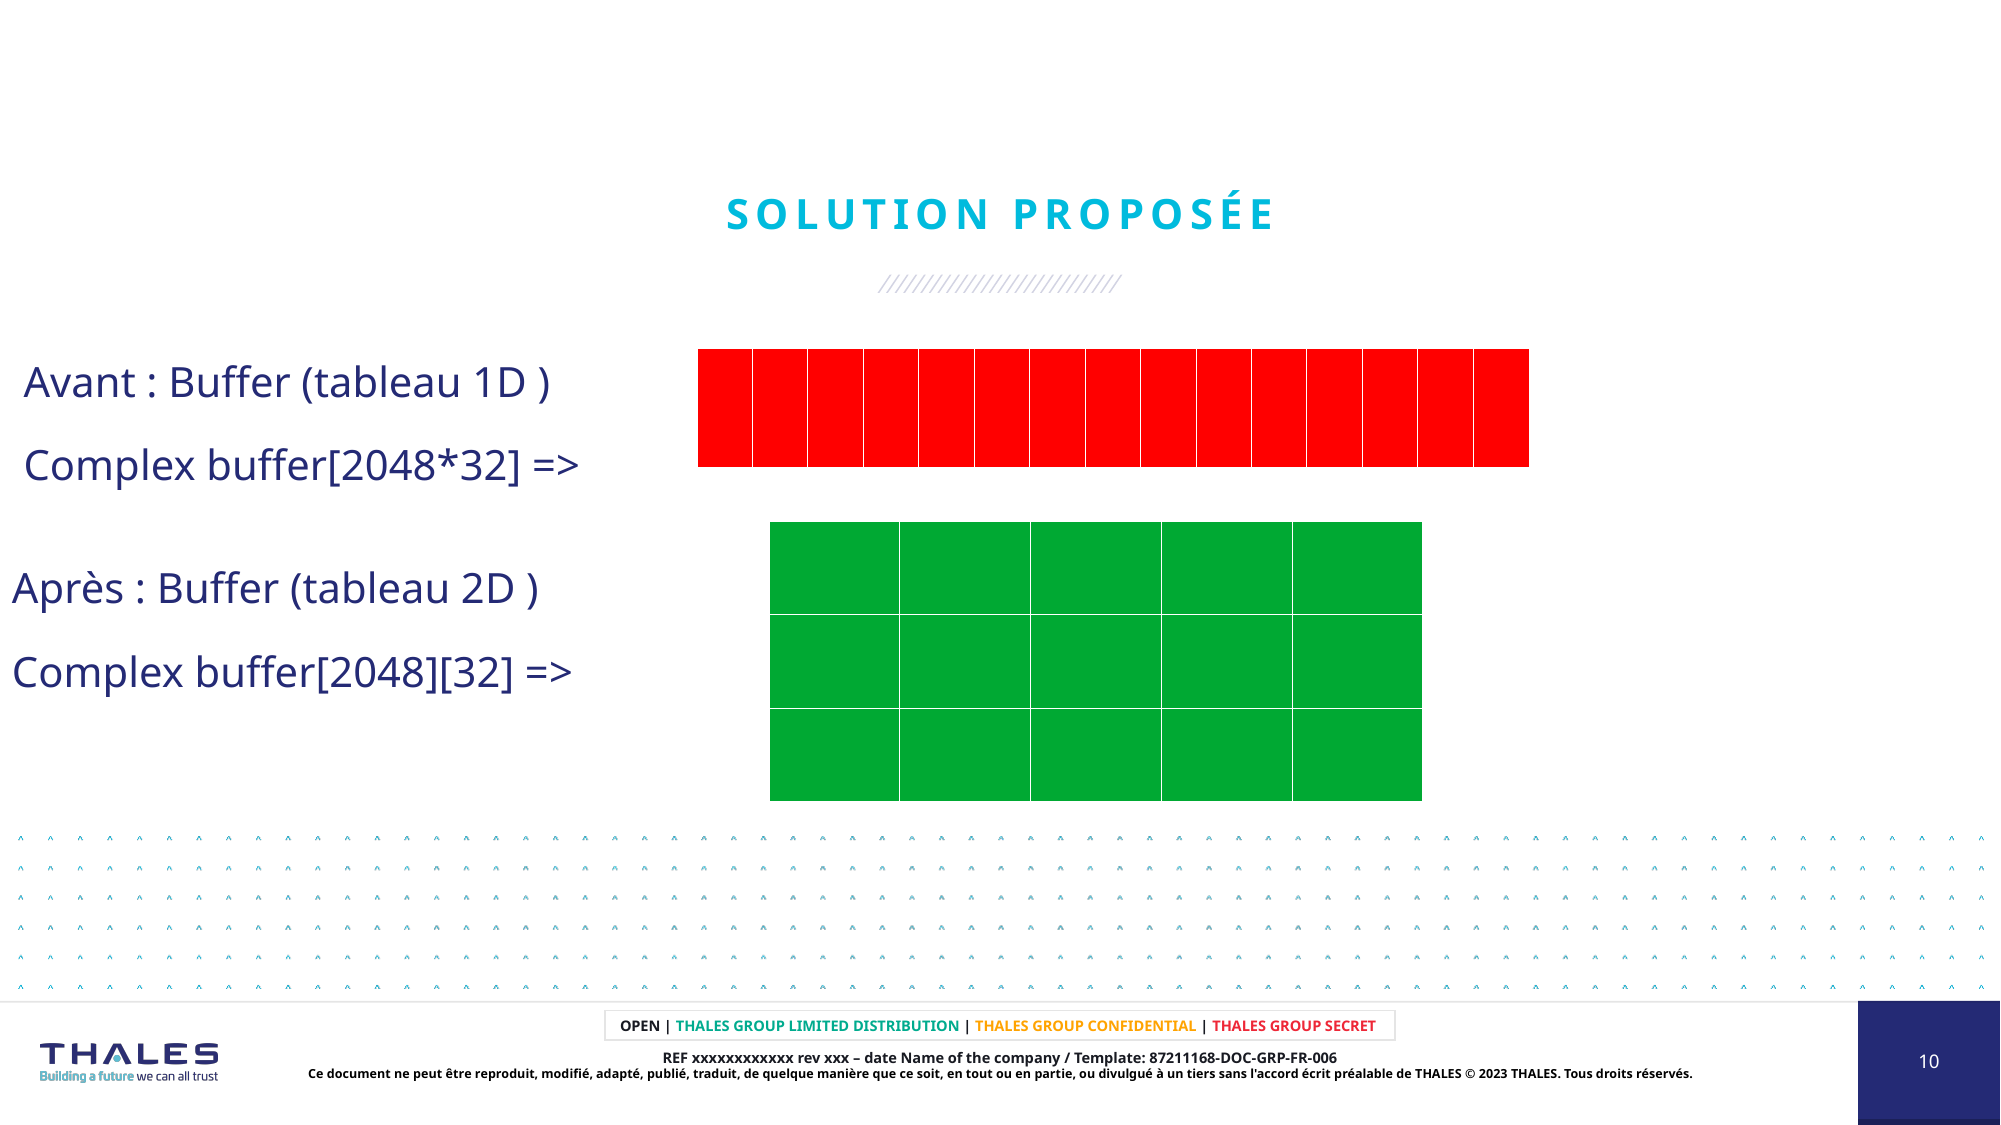

# Solution proposée
Avant : Buffer (tableau 1D )
Complex buffer[2048*32] =>
| | | | | | | | | | | | | | | |
| --- | --- | --- | --- | --- | --- | --- | --- | --- | --- | --- | --- | --- | --- | --- |
Après : Buffer (tableau 2D )
Complex buffer[2048][32] =>
| | | | | |
| --- | --- | --- | --- | --- |
| | | | | |
| | | | | |